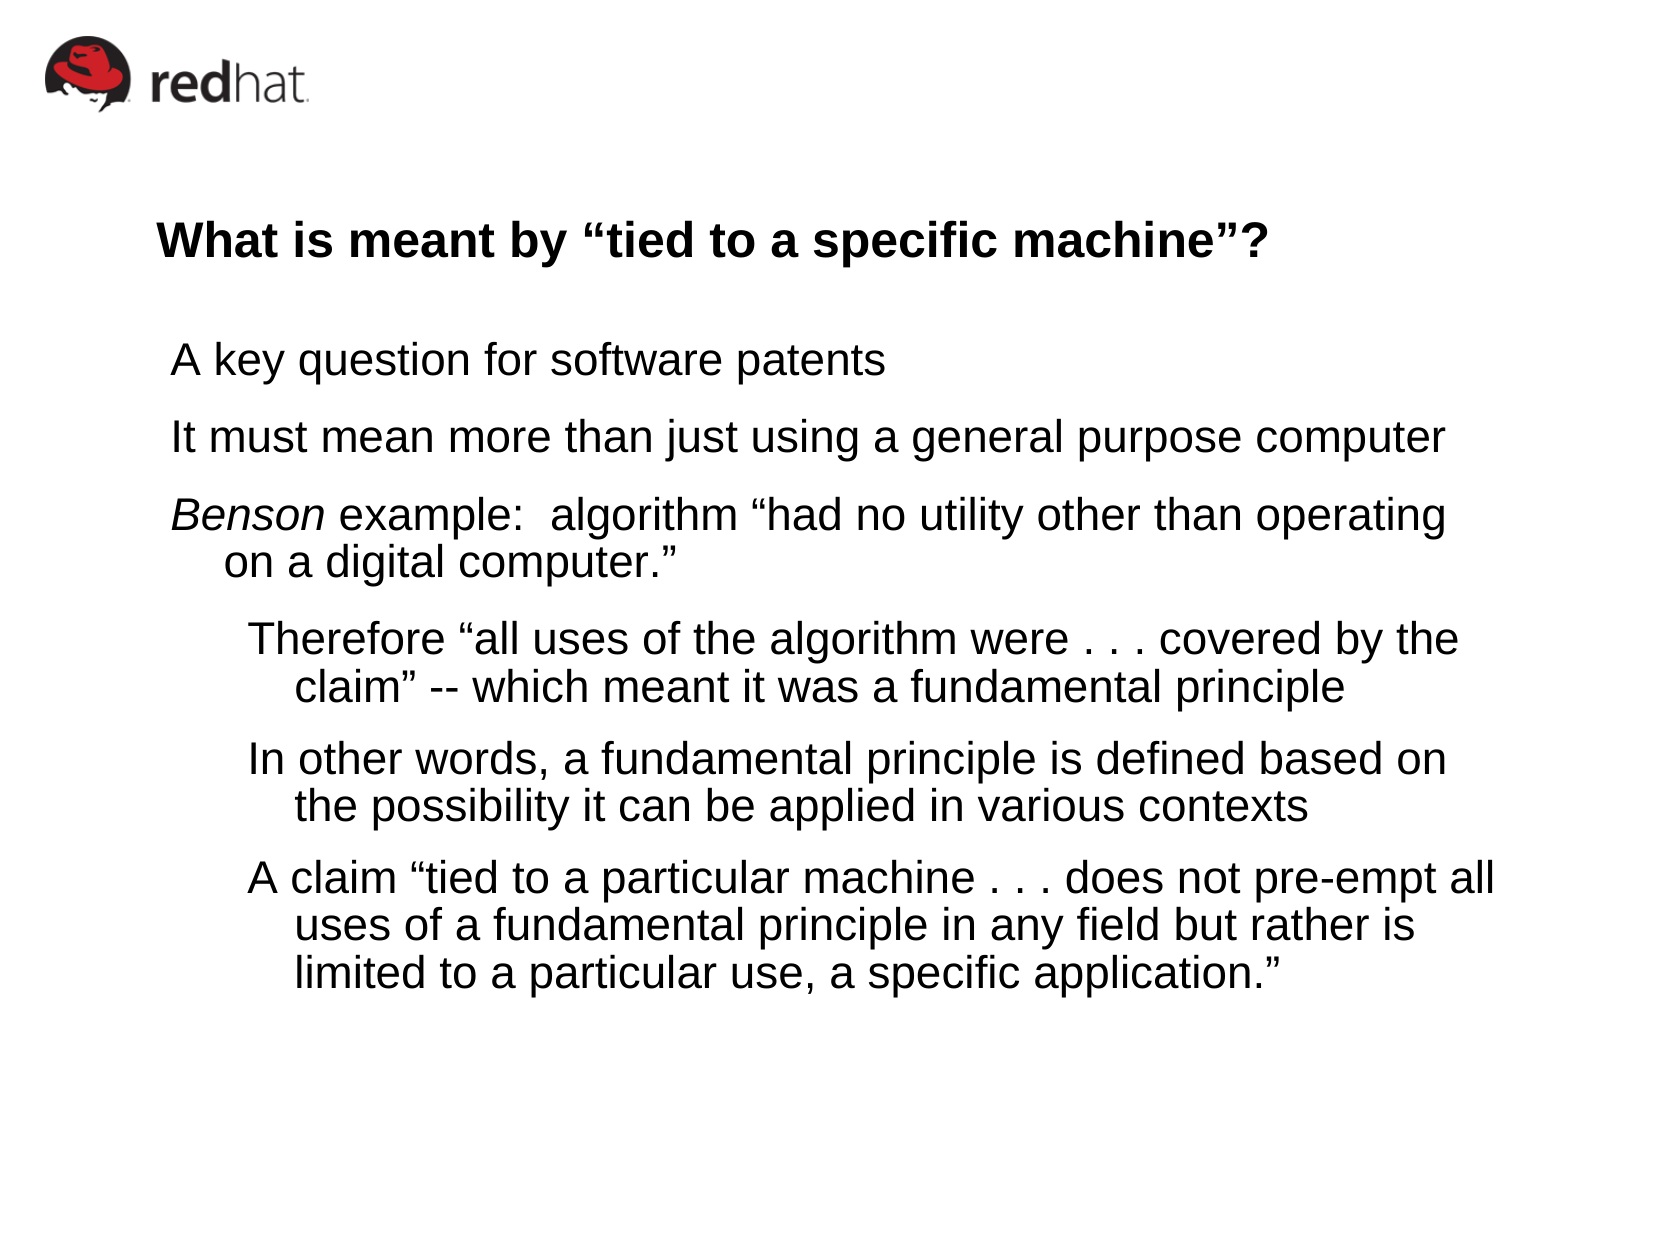

# What is meant by “tied to a specific machine”?
A key question for software patents
It must mean more than just using a general purpose computer
Benson example: algorithm “had no utility other than operating on a digital computer.”
Therefore “all uses of the algorithm were . . . covered by the claim” -- which meant it was a fundamental principle
In other words, a fundamental principle is defined based on the possibility it can be applied in various contexts
A claim “tied to a particular machine . . . does not pre-empt all uses of a fundamental principle in any field but rather is limited to a particular use, a specific application.”